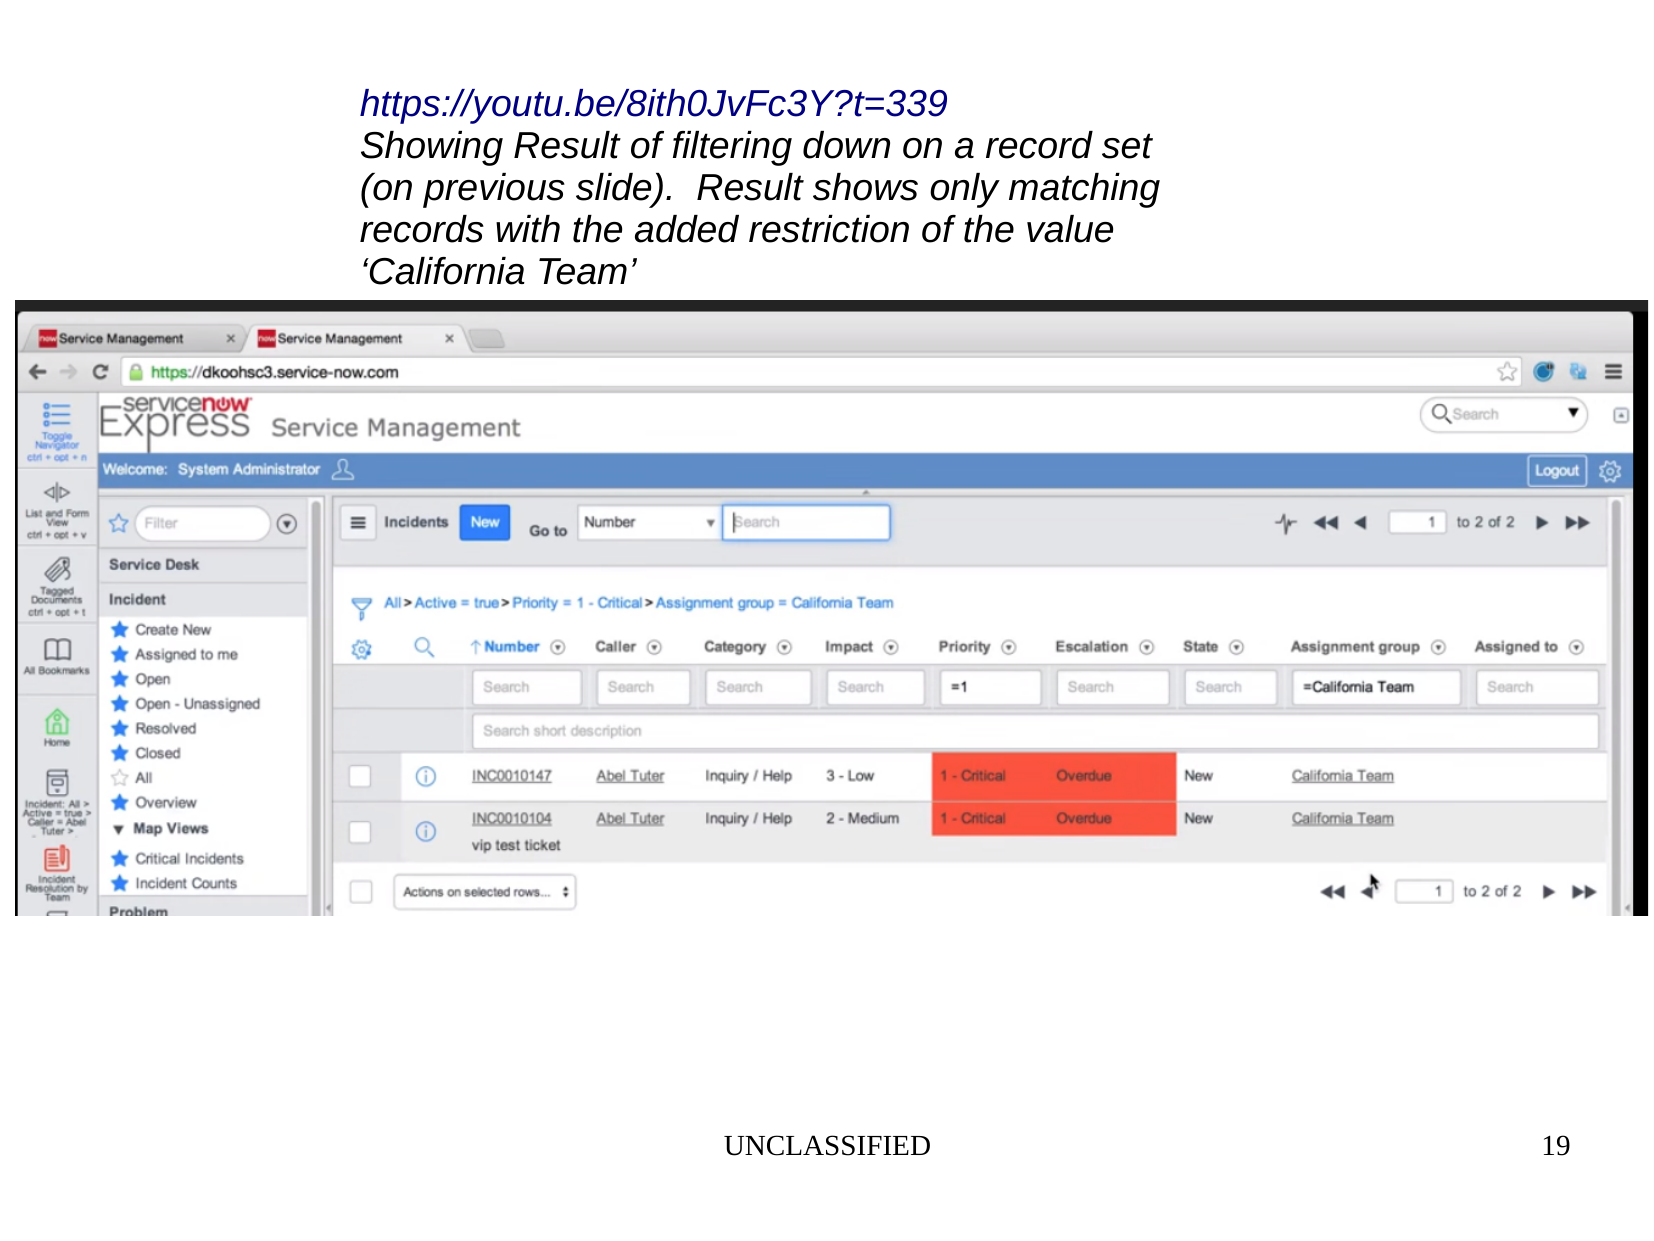

https://youtu.be/8ith0JvFc3Y?t=339
Showing Result of filtering down on a record set (on previous slide). Result shows only matching records with the added restriction of the value ‘California Team’
UNCLASSIFIED
19